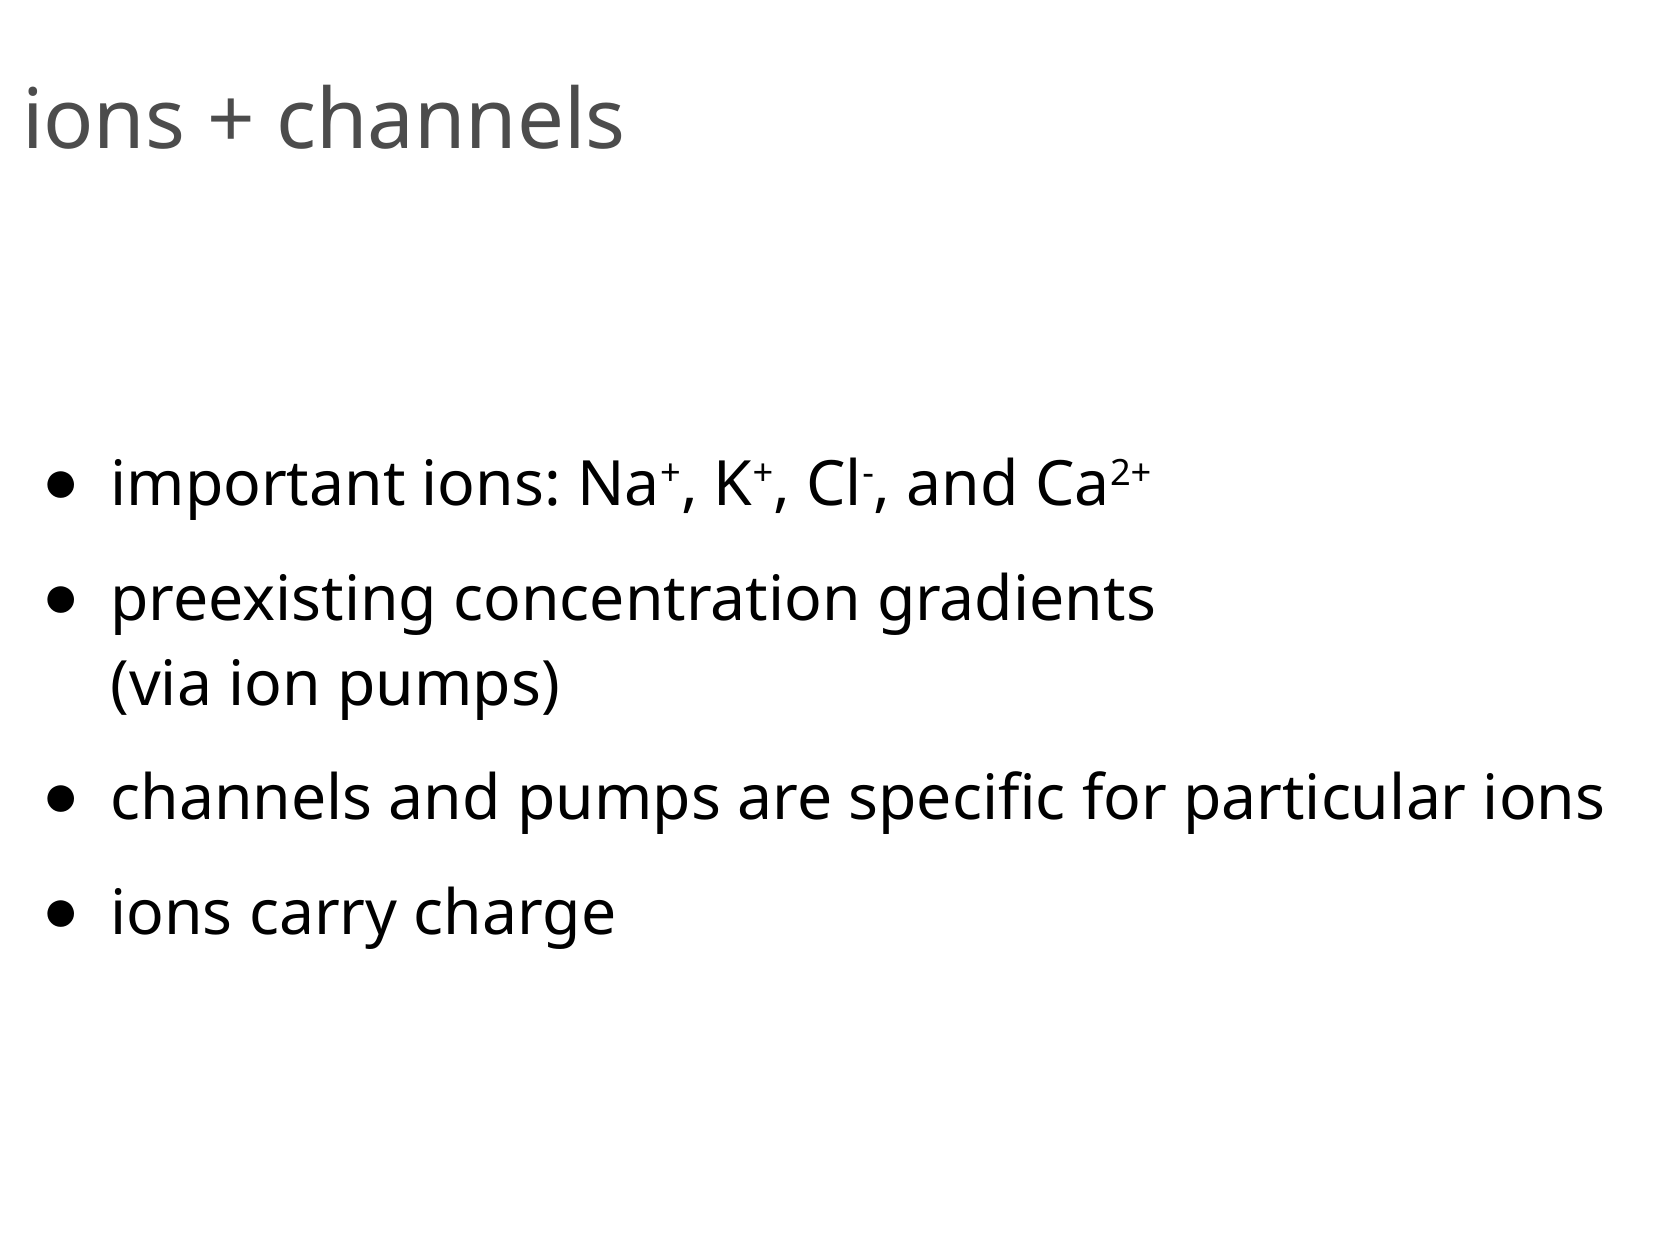

# ions + channels
important ions: Na+, K+, Cl-, and Ca2+
preexisting concentration gradients
(via ion pumps)
channels and pumps are specific for particular ions
ions carry charge